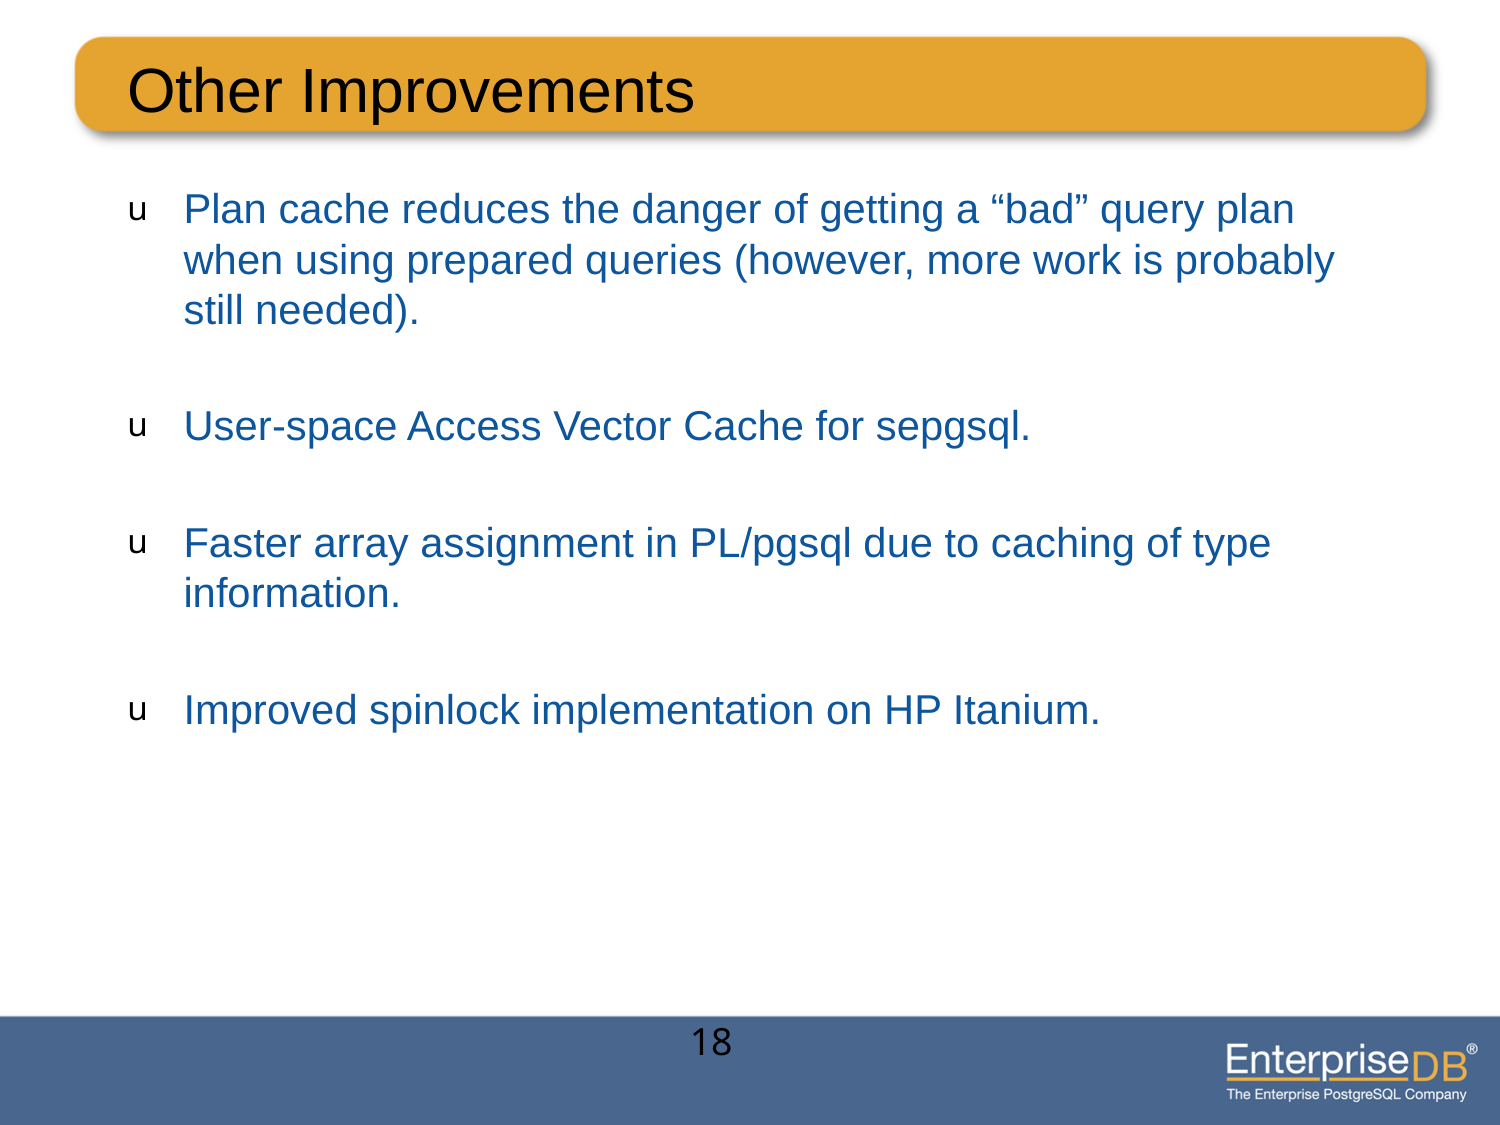

# Other Improvements
Plan cache reduces the danger of getting a “bad” query plan when using prepared queries (however, more work is probably still needed).
User-space Access Vector Cache for sepgsql.
Faster array assignment in PL/pgsql due to caching of type information.
Improved spinlock implementation on HP Itanium.